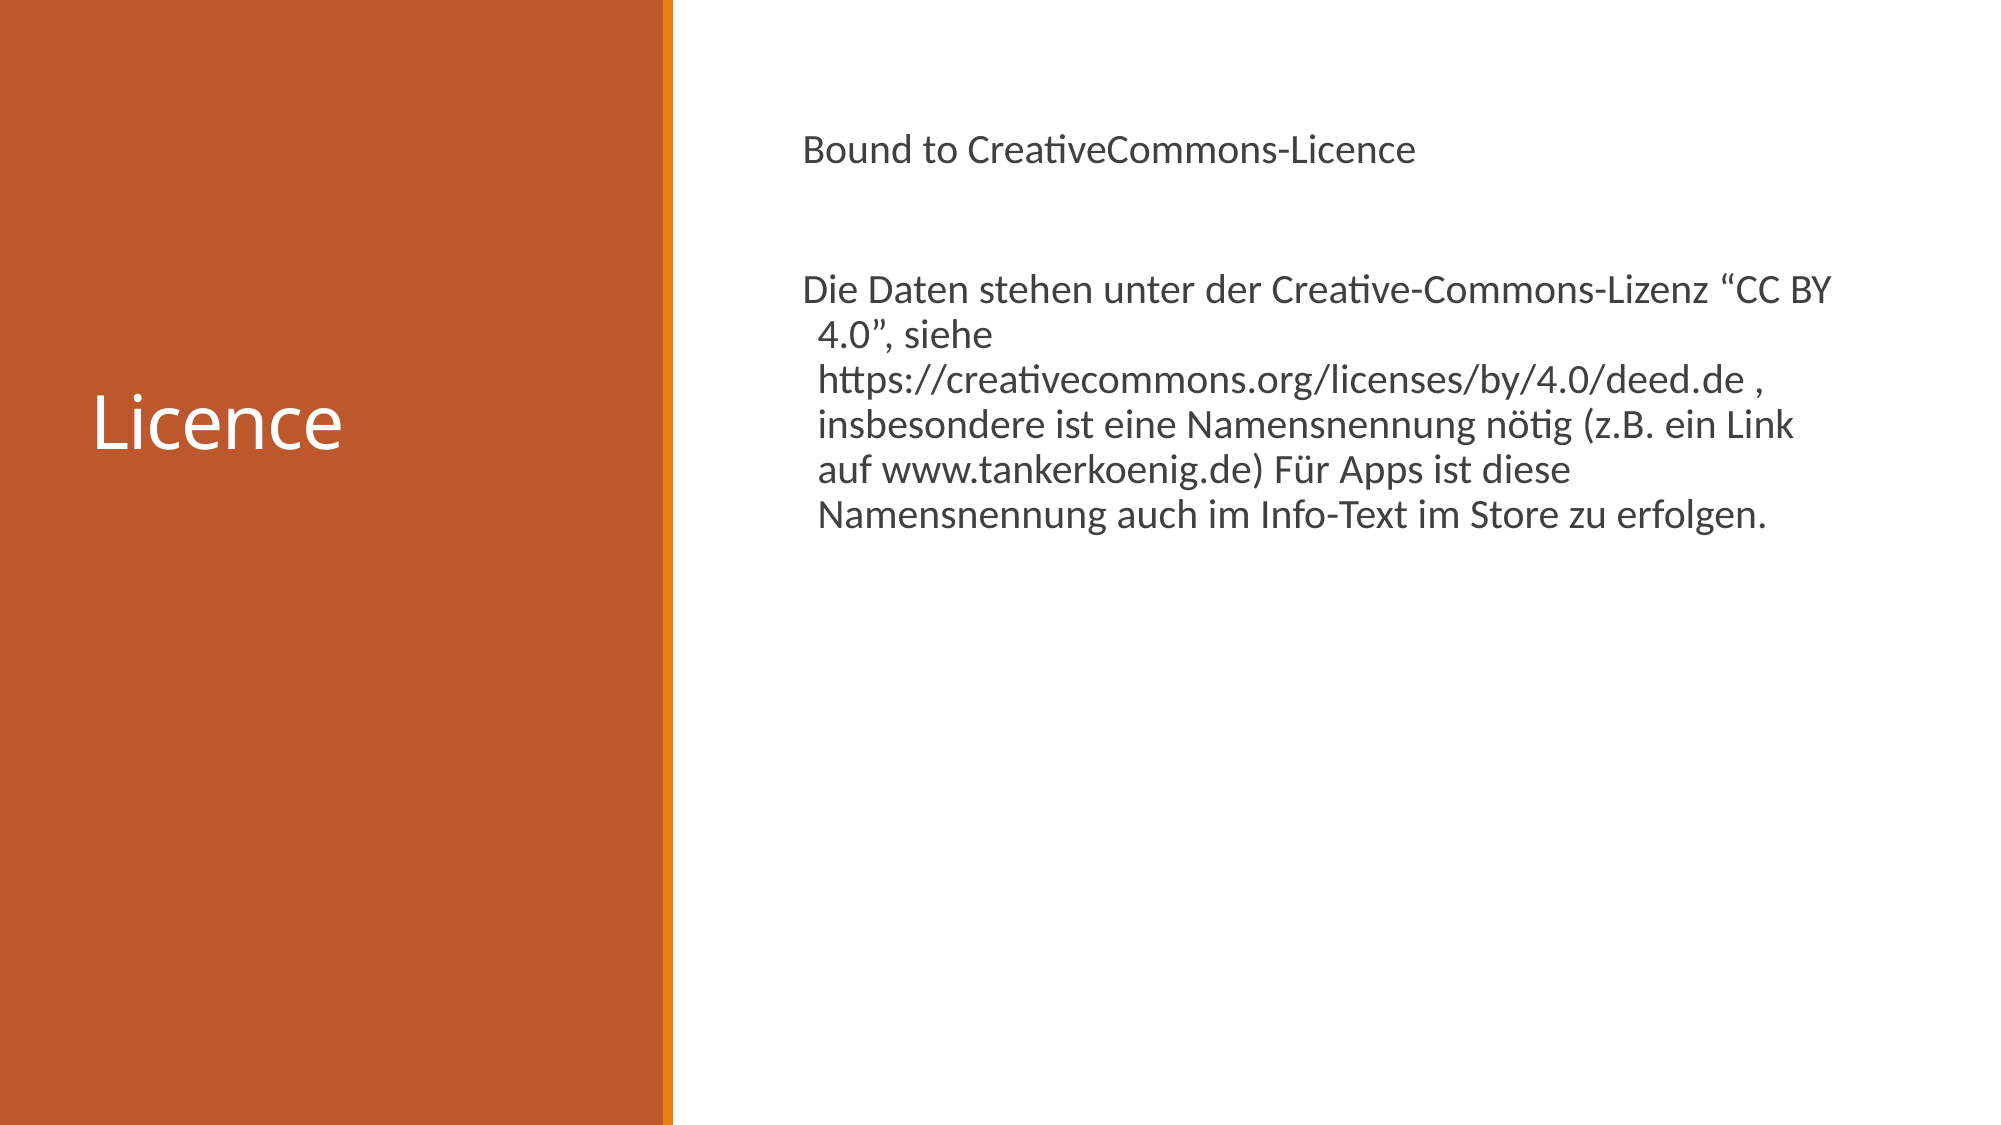

# Licence
Bound to CreativeCommons-Licence
Die Daten stehen unter der Creative-Commons-Lizenz “CC BY 4.0”, siehe https://creativecommons.org/licenses/by/4.0/deed.de , insbesondere ist eine Namensnennung nötig (z.B. ein Link auf www.tankerkoenig.de) Für Apps ist diese Namensnennung auch im Info-Text im Store zu erfolgen.